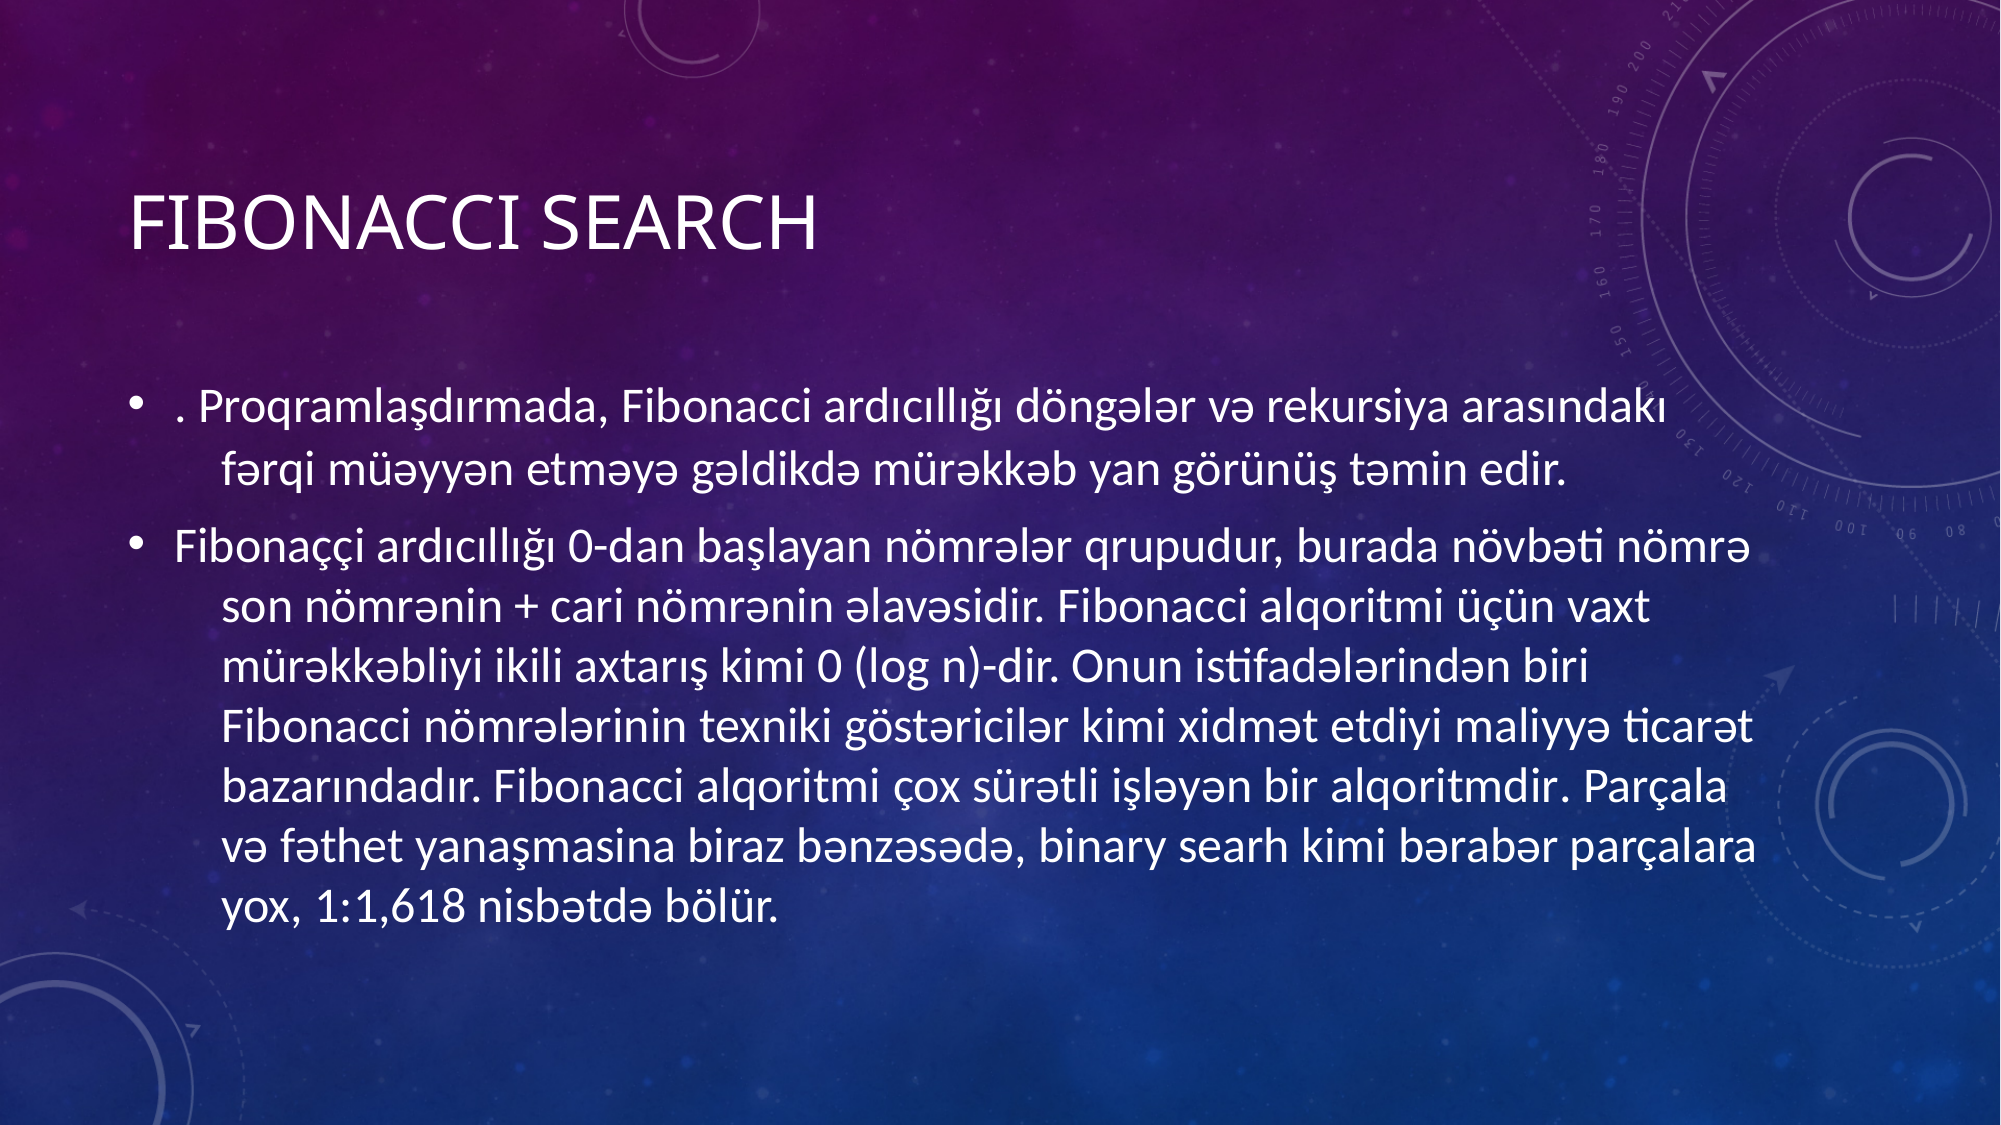

# Fibonacci Search
. Proqramlaşdırmada, Fibonacci ardıcıllığı döngələr və rekursiya arasındakı fərqi müəyyən etməyə gəldikdə mürəkkəb yan görünüş təmin edir.
Fibonaççi ardıcıllığı 0-dan başlayan nömrələr qrupudur, burada növbəti nömrə son nömrənin + cari nömrənin əlavəsidir. Fibonacci alqoritmi üçün vaxt mürəkkəbliyi ikili axtarış kimi 0 (log n)-dir. Onun istifadələrindən biri Fibonacci nömrələrinin texniki göstəricilər kimi xidmət etdiyi maliyyə ticarət bazarındadır. Fibonacci alqoritmi çox sürətli işləyən bir alqoritmdir. Parçala və fəthet yanaşmasina biraz bənzəsədə, binary searh kimi bərabər parçalara yox, 1:1,618 nisbətdə bölür.